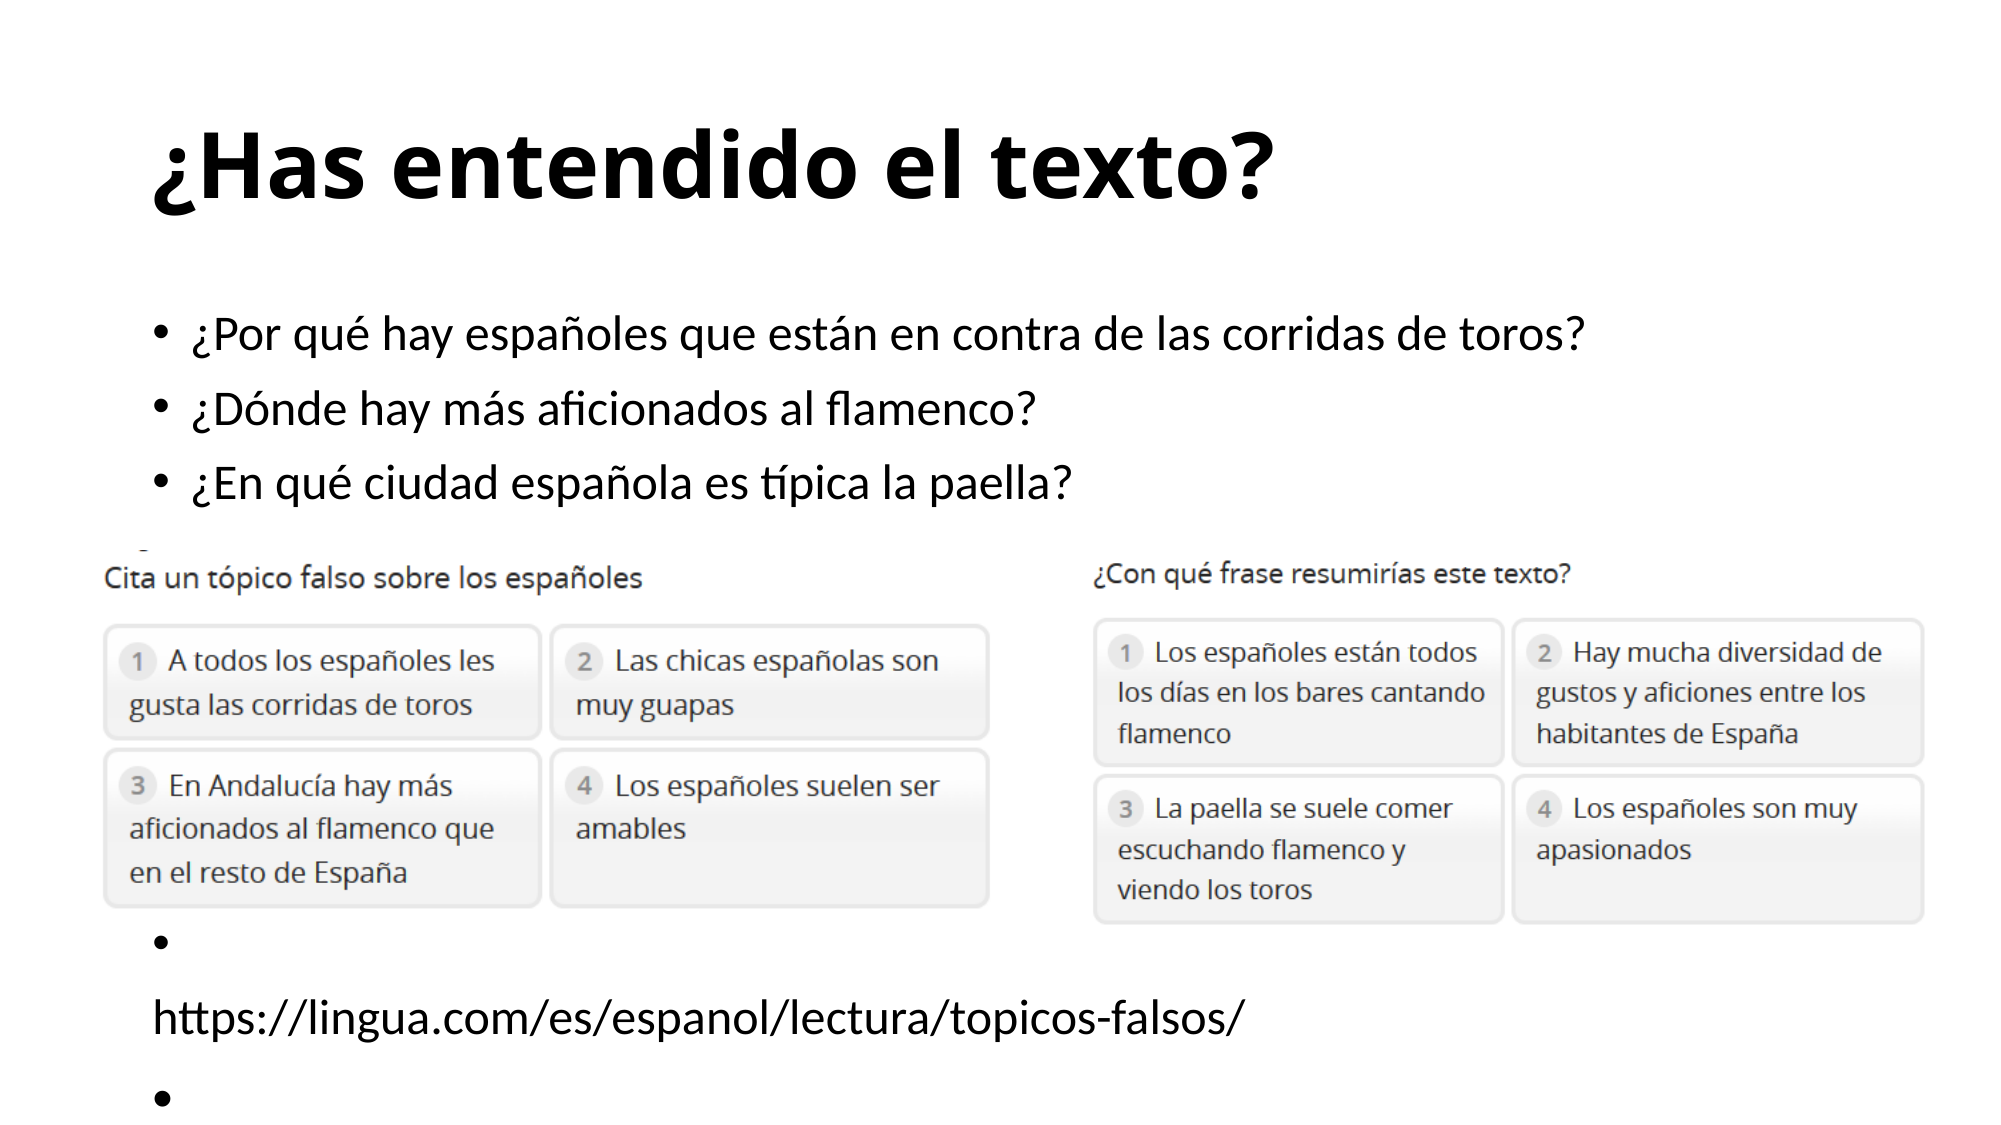

# ¿Has entendido el texto?
¿Por qué hay españoles que están en contra de las corridas de toros?
¿Dónde hay más aficionados al flamenco?
¿En qué ciudad española es típica la paella?
https://lingua.com/es/espanol/lectura/topicos-falsos/